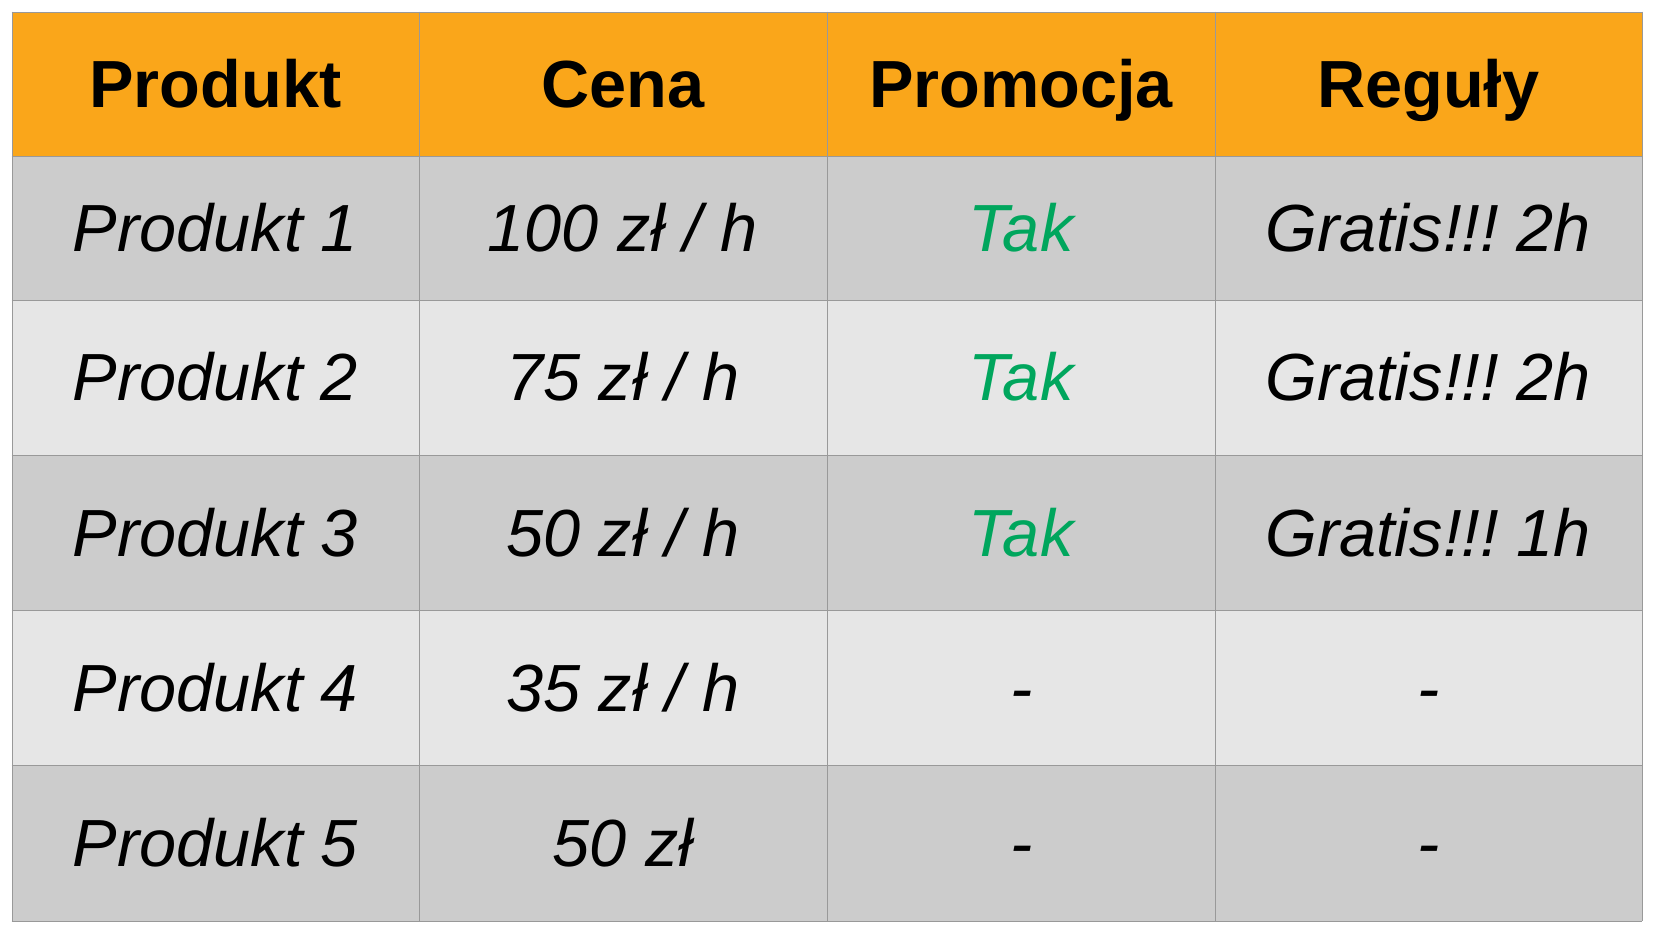

| Produkt | Cena | Promocja | Reguły |
| --- | --- | --- | --- |
| Produkt 1 | 100 zł / h | Tak | Gratis!!! 2h |
| Produkt 2 | 75 zł / h | Tak | Gratis!!! 2h |
| Produkt 3 | 50 zł / h | Tak | Gratis!!! 1h |
| Produkt 4 | 35 zł / h | - | - |
| Produkt 5 | 50 zł | - | - |